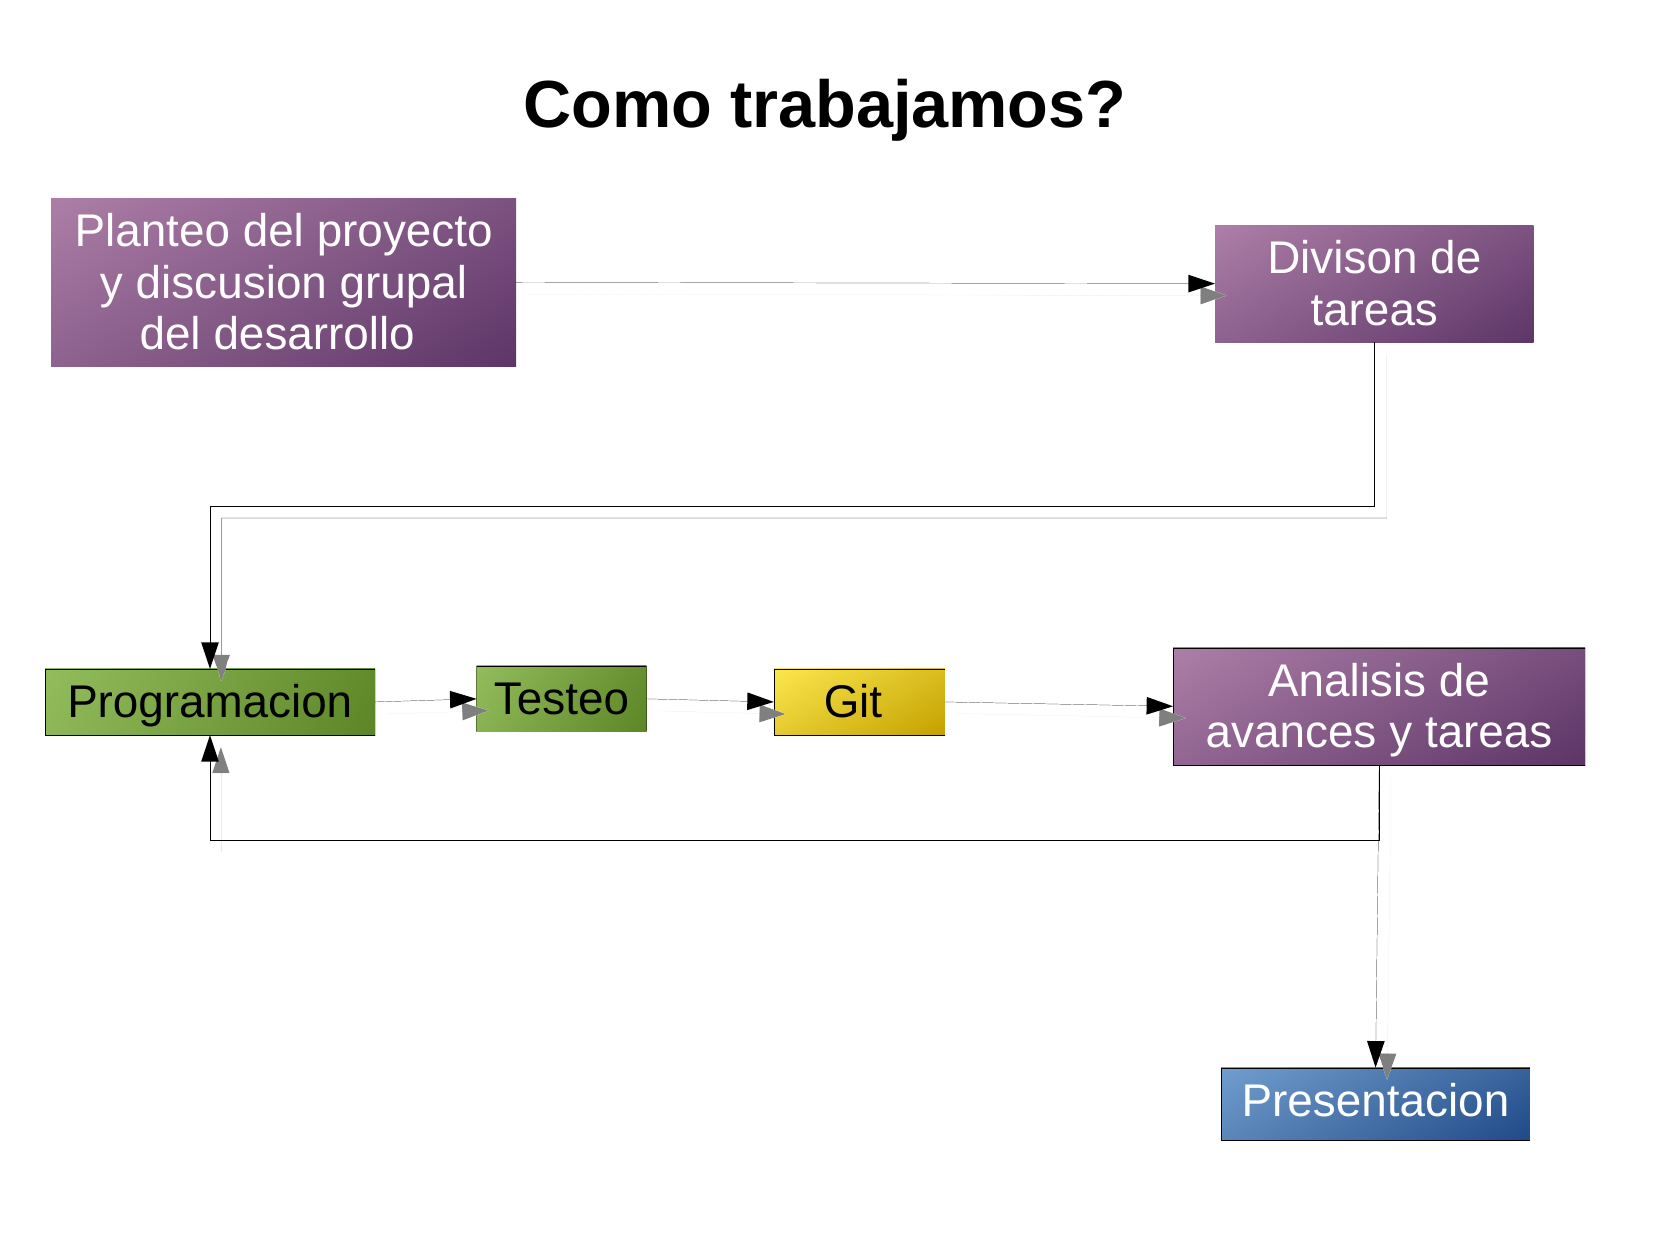

Como trabajamos?
Planteo del proyecto y discusion grupal del desarrollo
Divison de tareas
Programacion
Analisis de avances y tareas
Testeo
Git
Presentacion